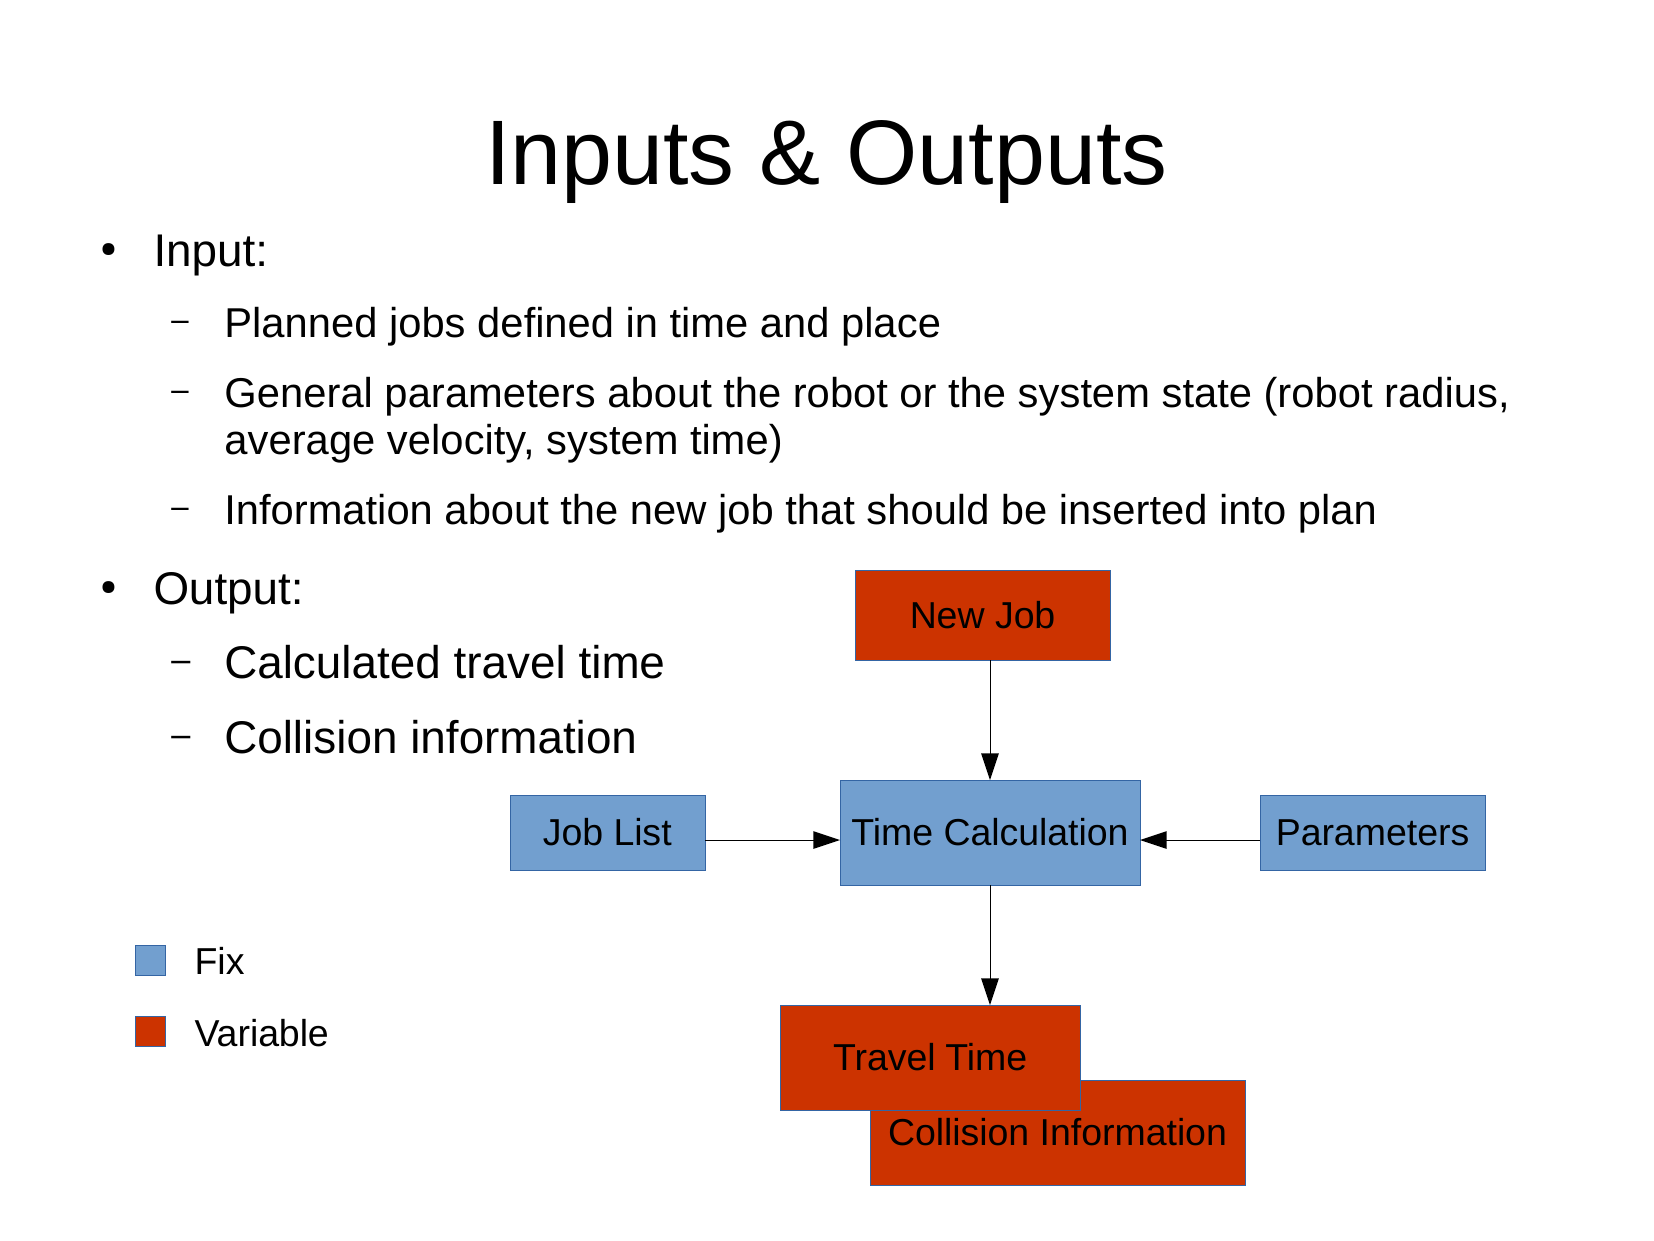

# Inputs & Outputs
Input:
Planned jobs defined in time and place
General parameters about the robot or the system state (robot radius, average velocity, system time)
Information about the new job that should be inserted into plan
Output:
Calculated travel time
Collision information
New Job
Time Calculation
Job List
Parameters
Fix
Variable
Travel Time
Collision Information